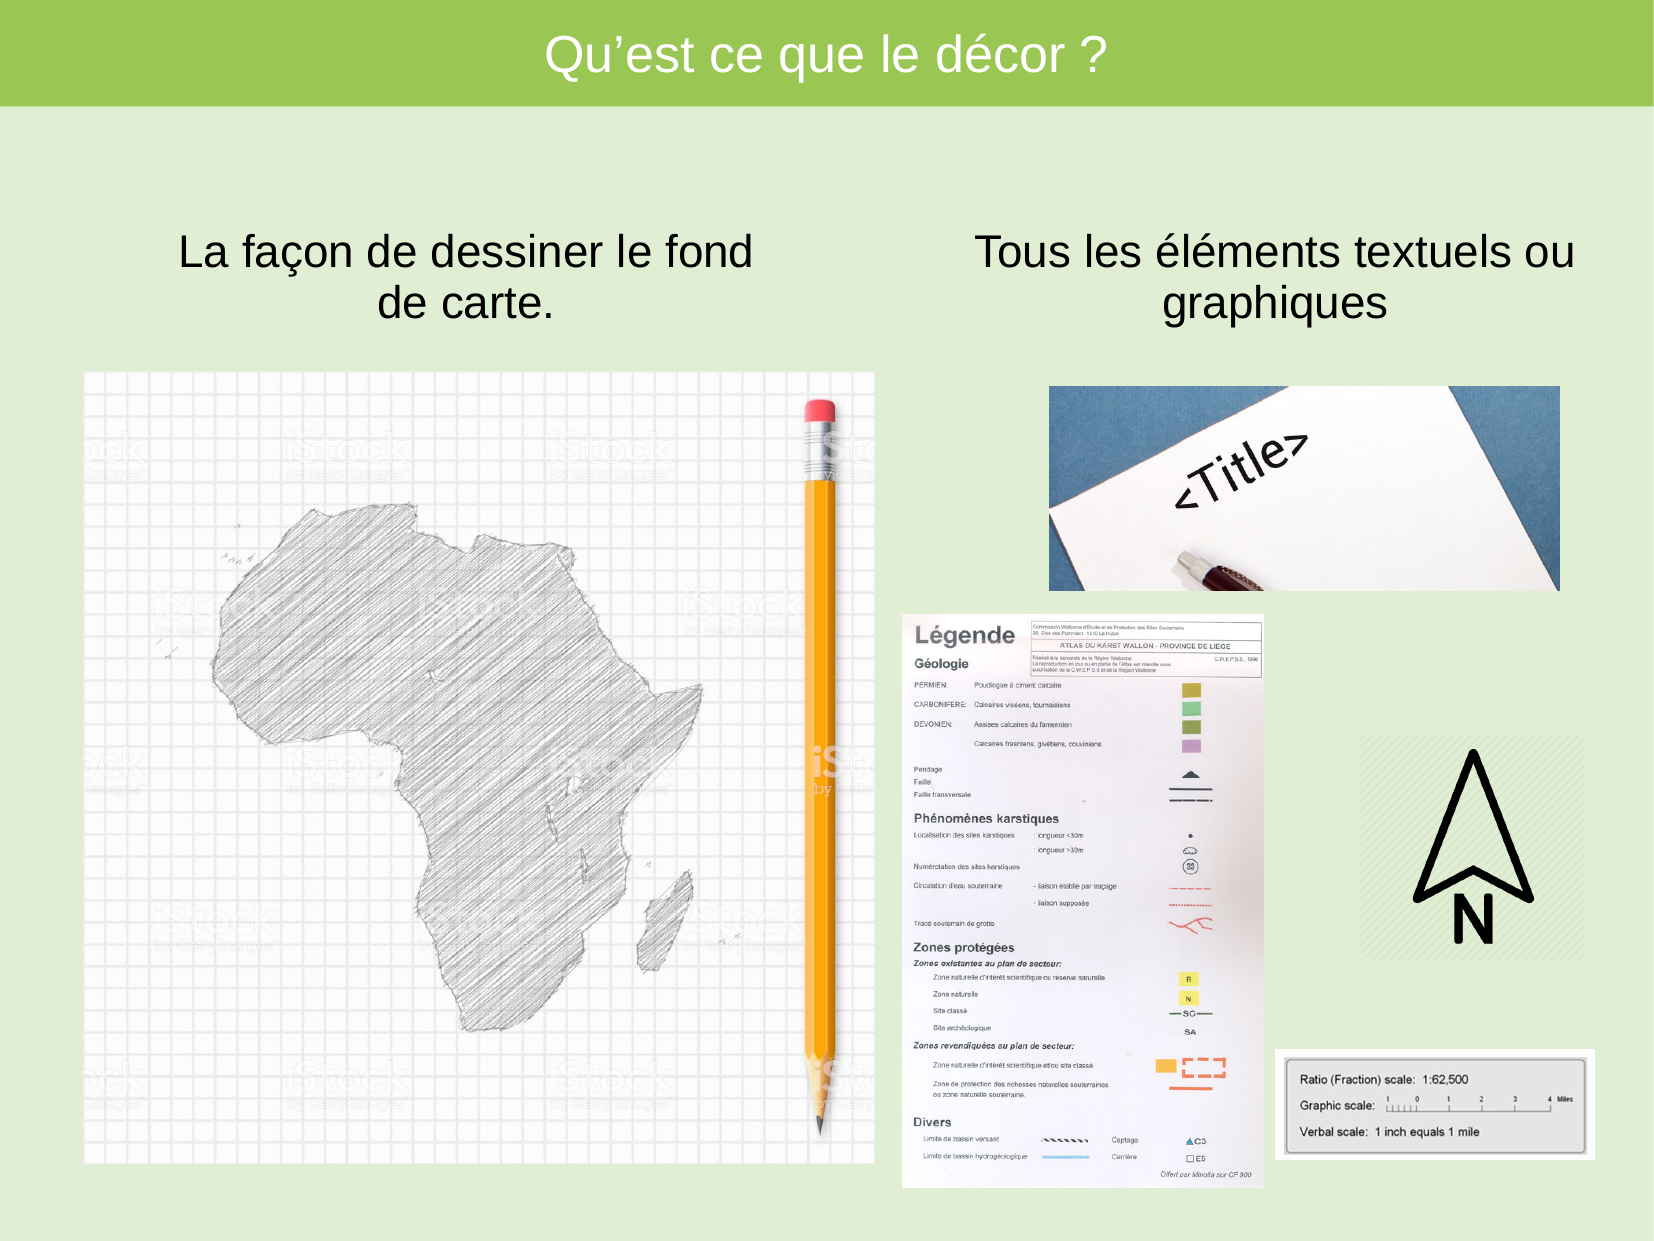

# Qu’est ce que le décor ?
La façon de dessiner le fond de carte.
Tous les éléments textuels ou graphiques